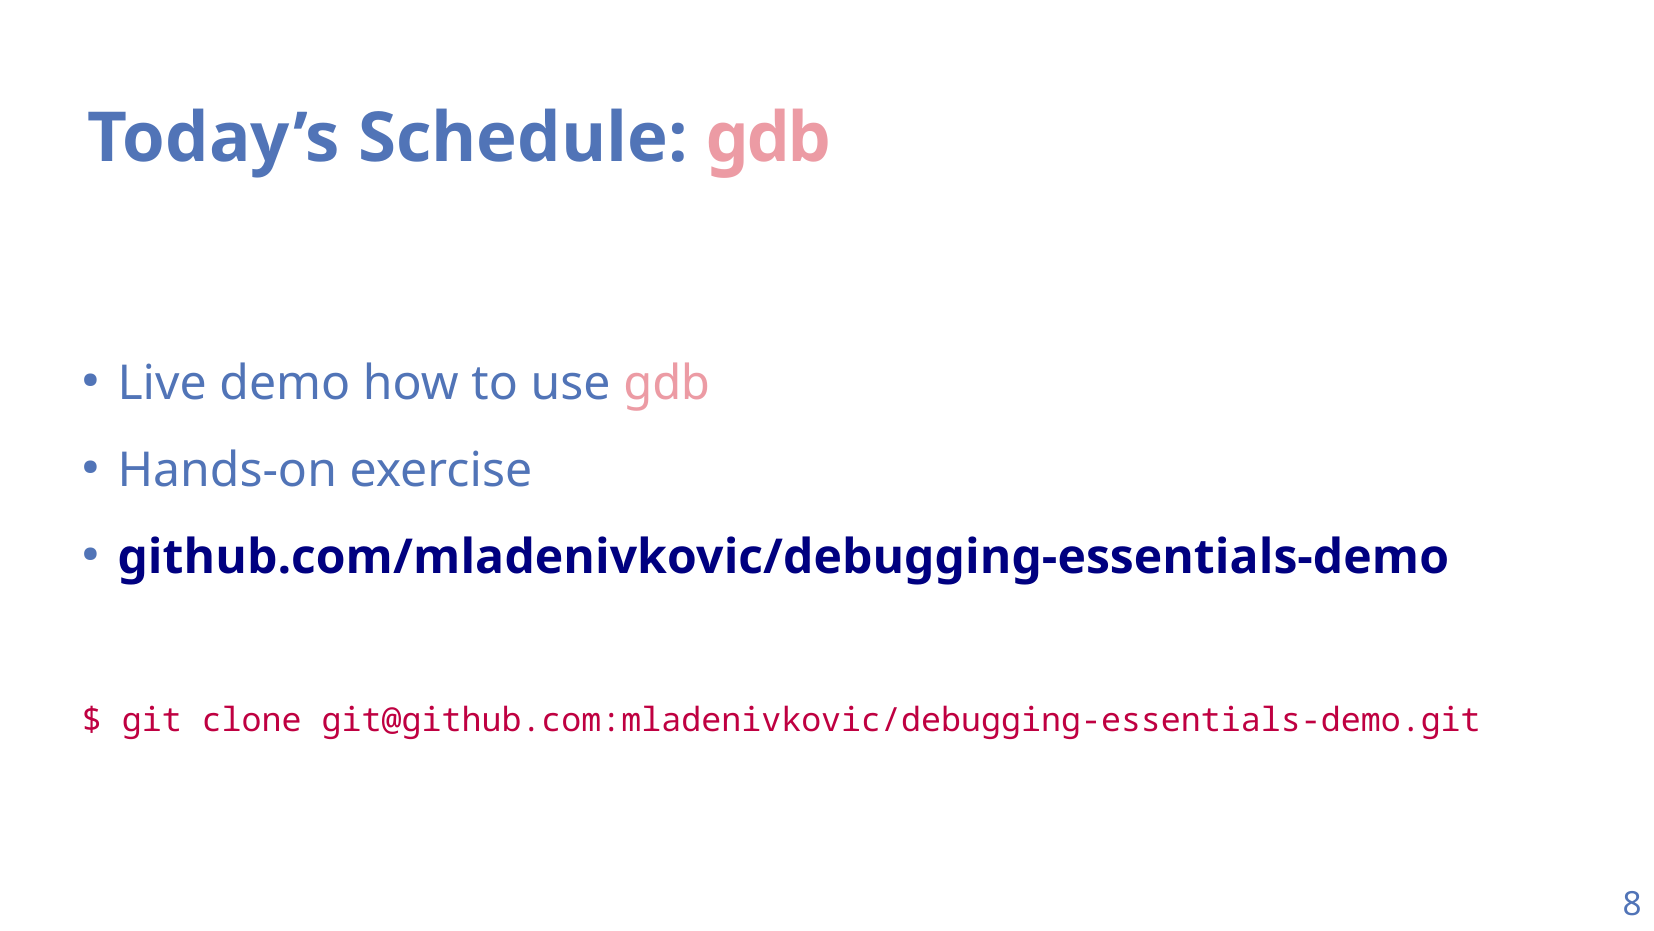

# Today’s Schedule: gdb
Live demo how to use gdb
Hands-on exercise
github.com/mladenivkovic/debugging-essentials-demo
$ git clone git@github.com:mladenivkovic/debugging-essentials-demo.git
8